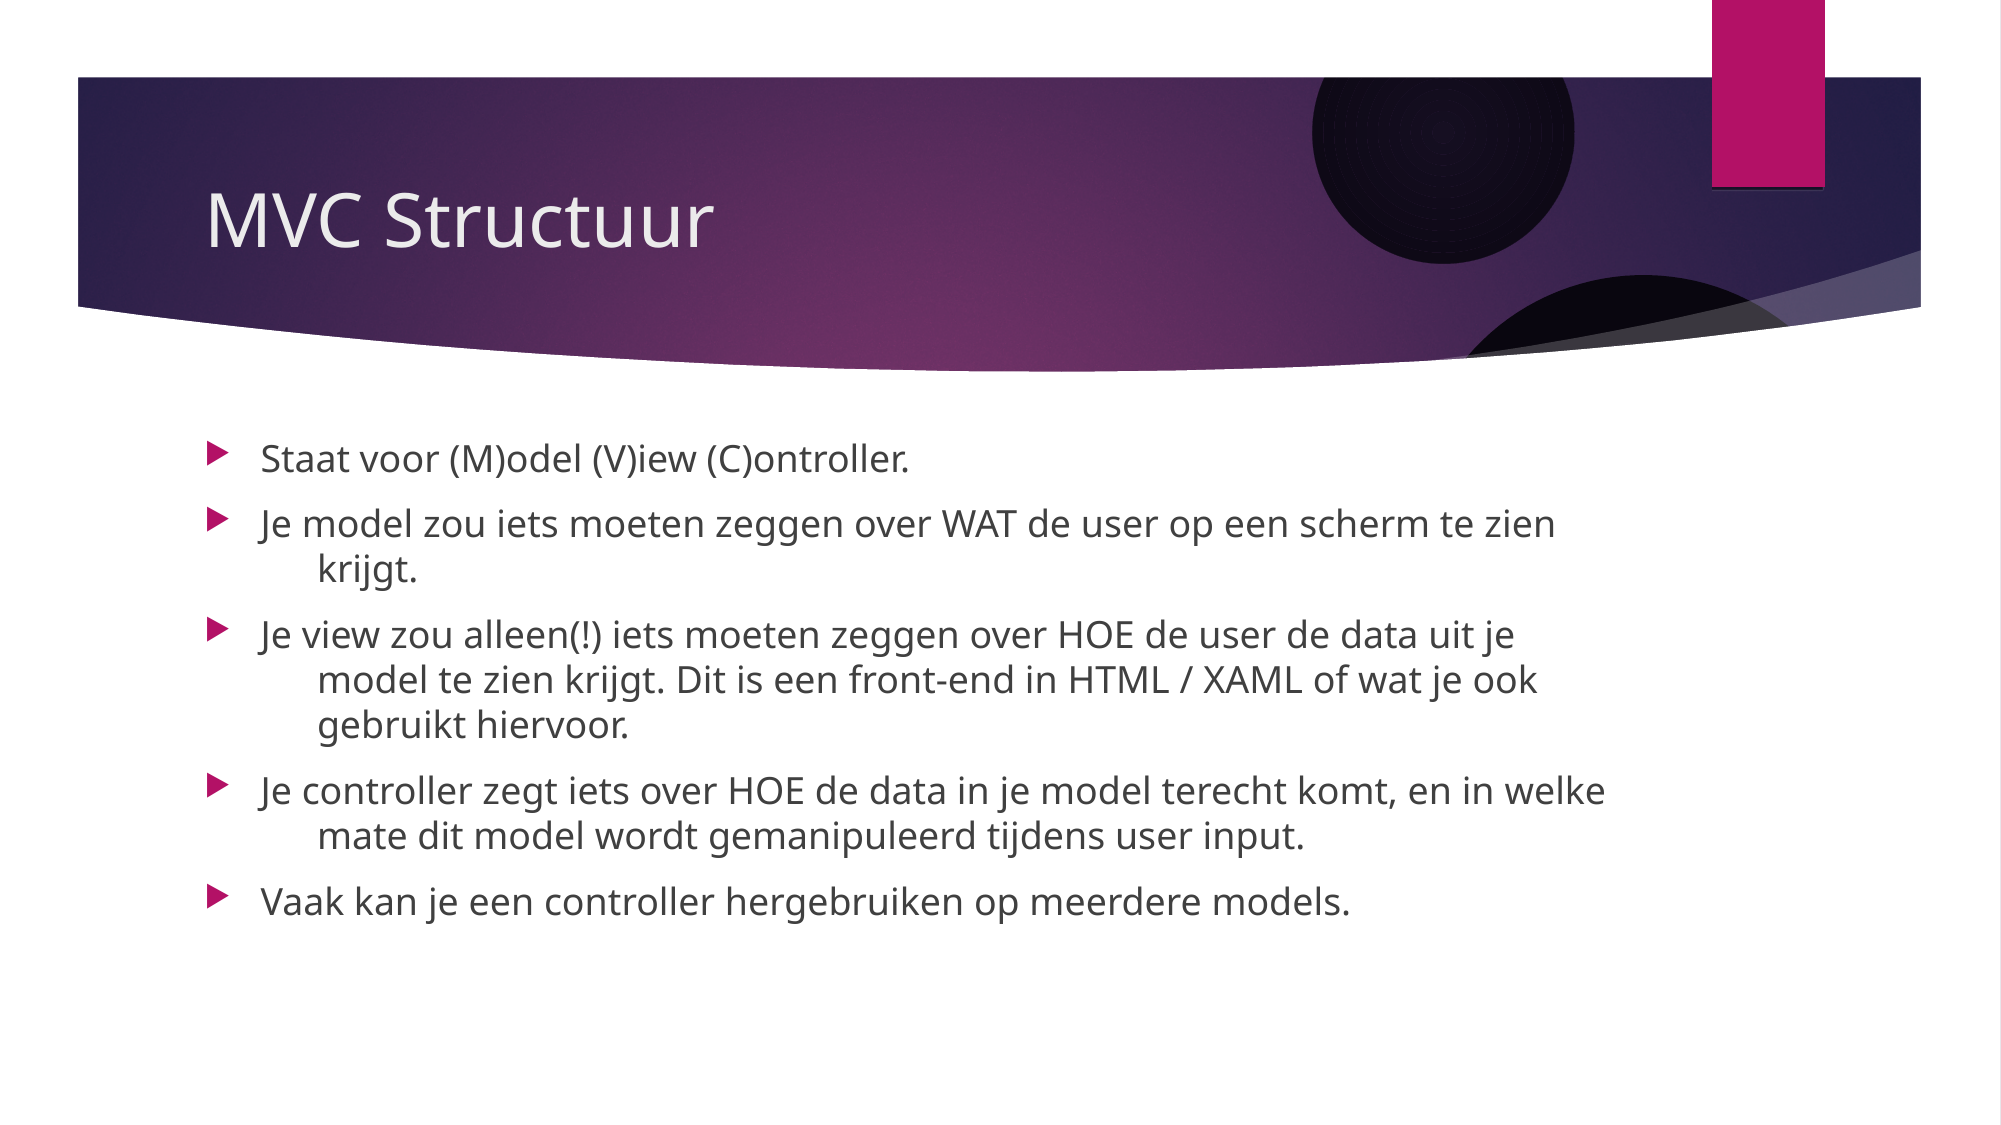

# MVC Structuur
Staat voor (M)odel (V)iew (C)ontroller.
Je model zou iets moeten zeggen over WAT de user op een scherm te zien krijgt.
Je view zou alleen(!) iets moeten zeggen over HOE de user de data uit je model te zien krijgt. Dit is een front-end in HTML / XAML of wat je ook gebruikt hiervoor.
Je controller zegt iets over HOE de data in je model terecht komt, en in welke mate dit model wordt gemanipuleerd tijdens user input.
Vaak kan je een controller hergebruiken op meerdere models.